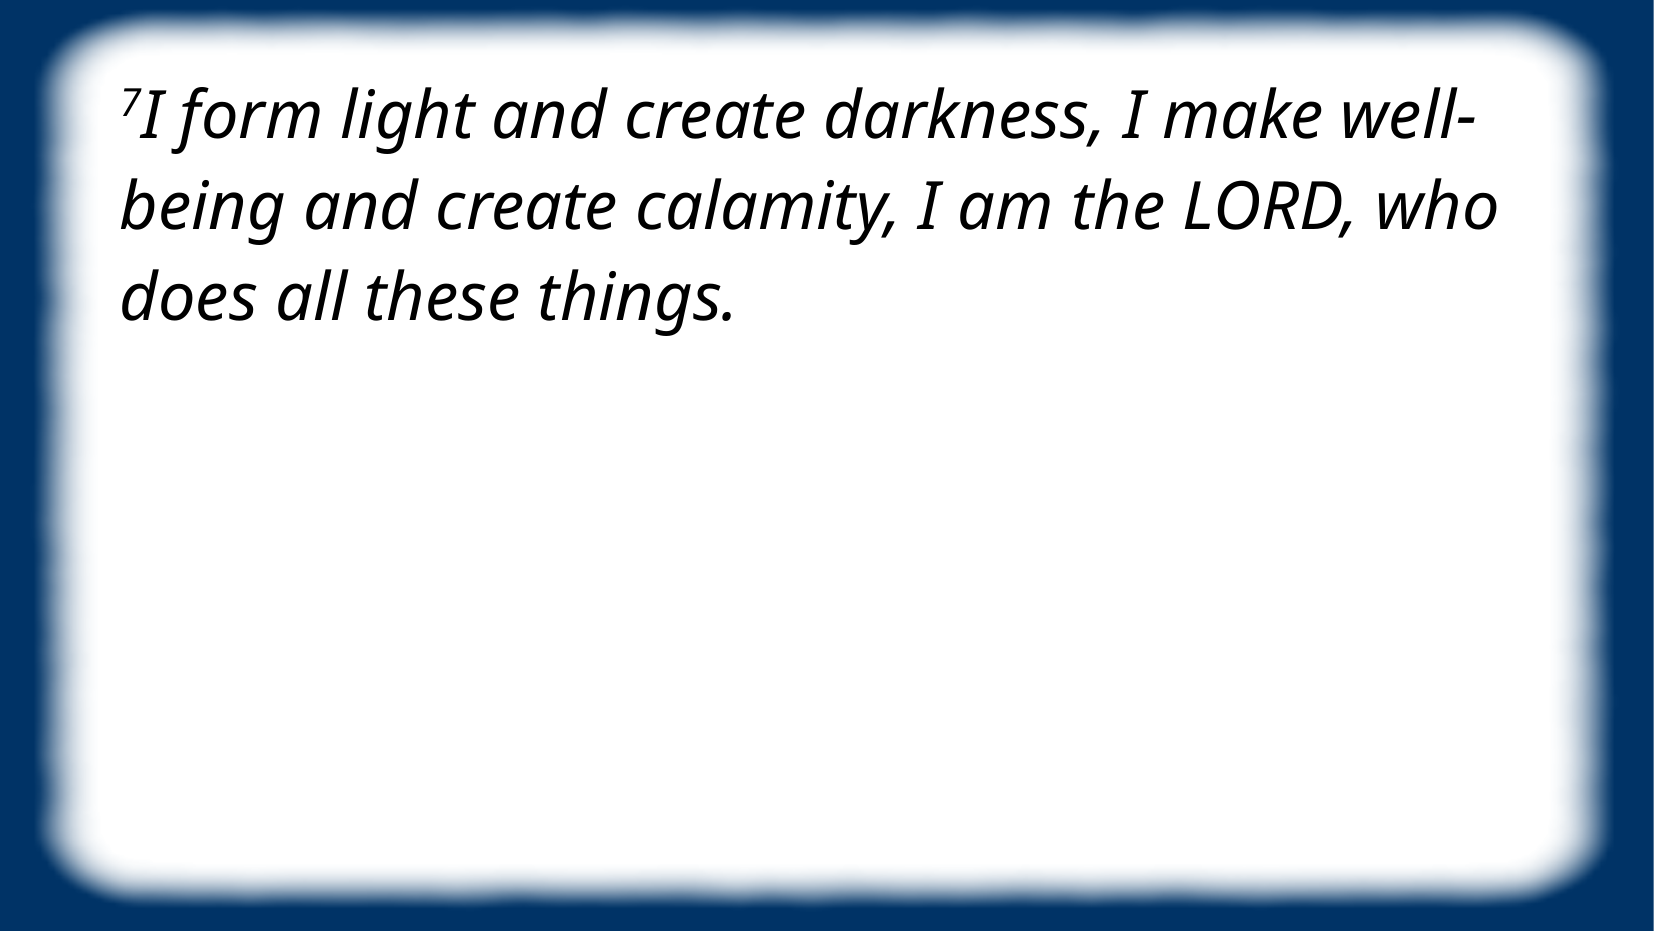

7I form light and create darkness, I make well-being and create calamity, I am the LORD, who does all these things.